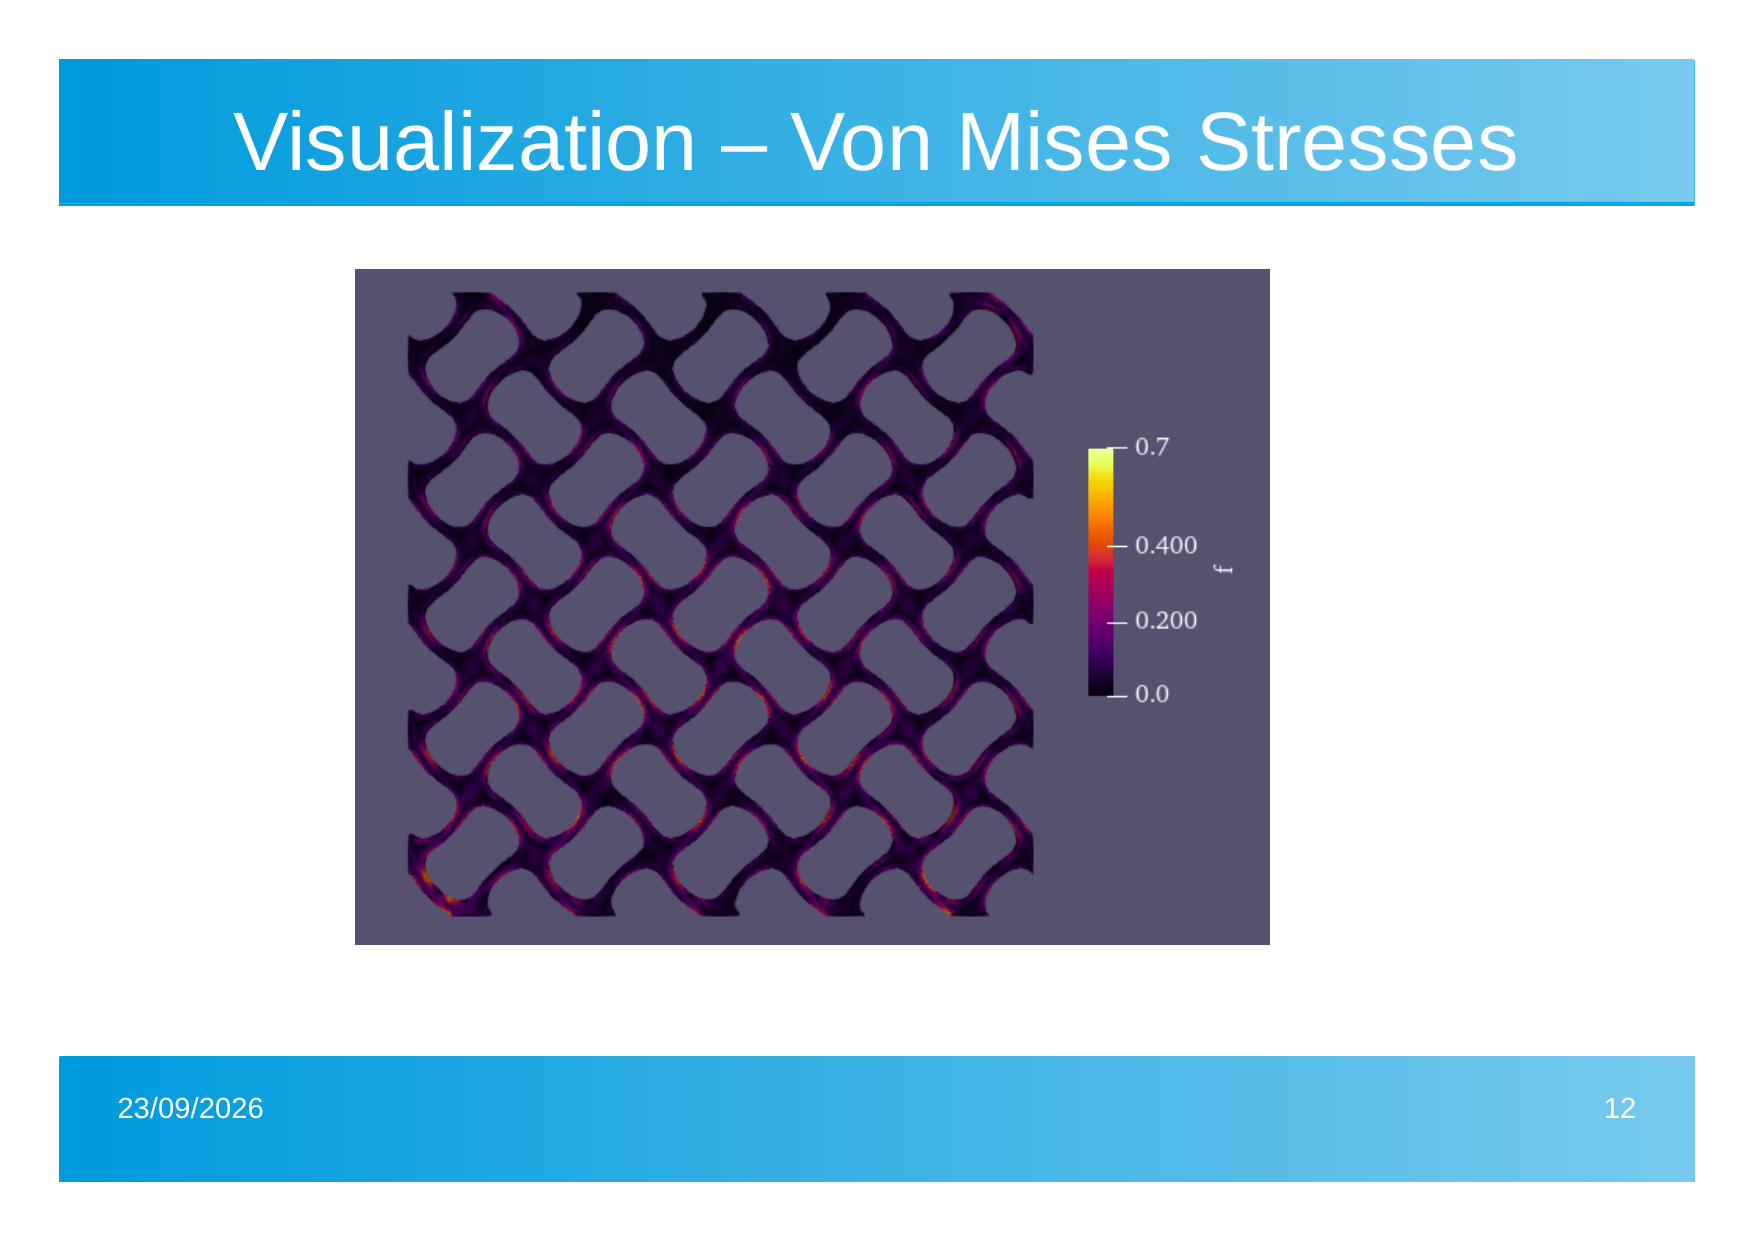

# Visualization – Von Mises Stresses
12